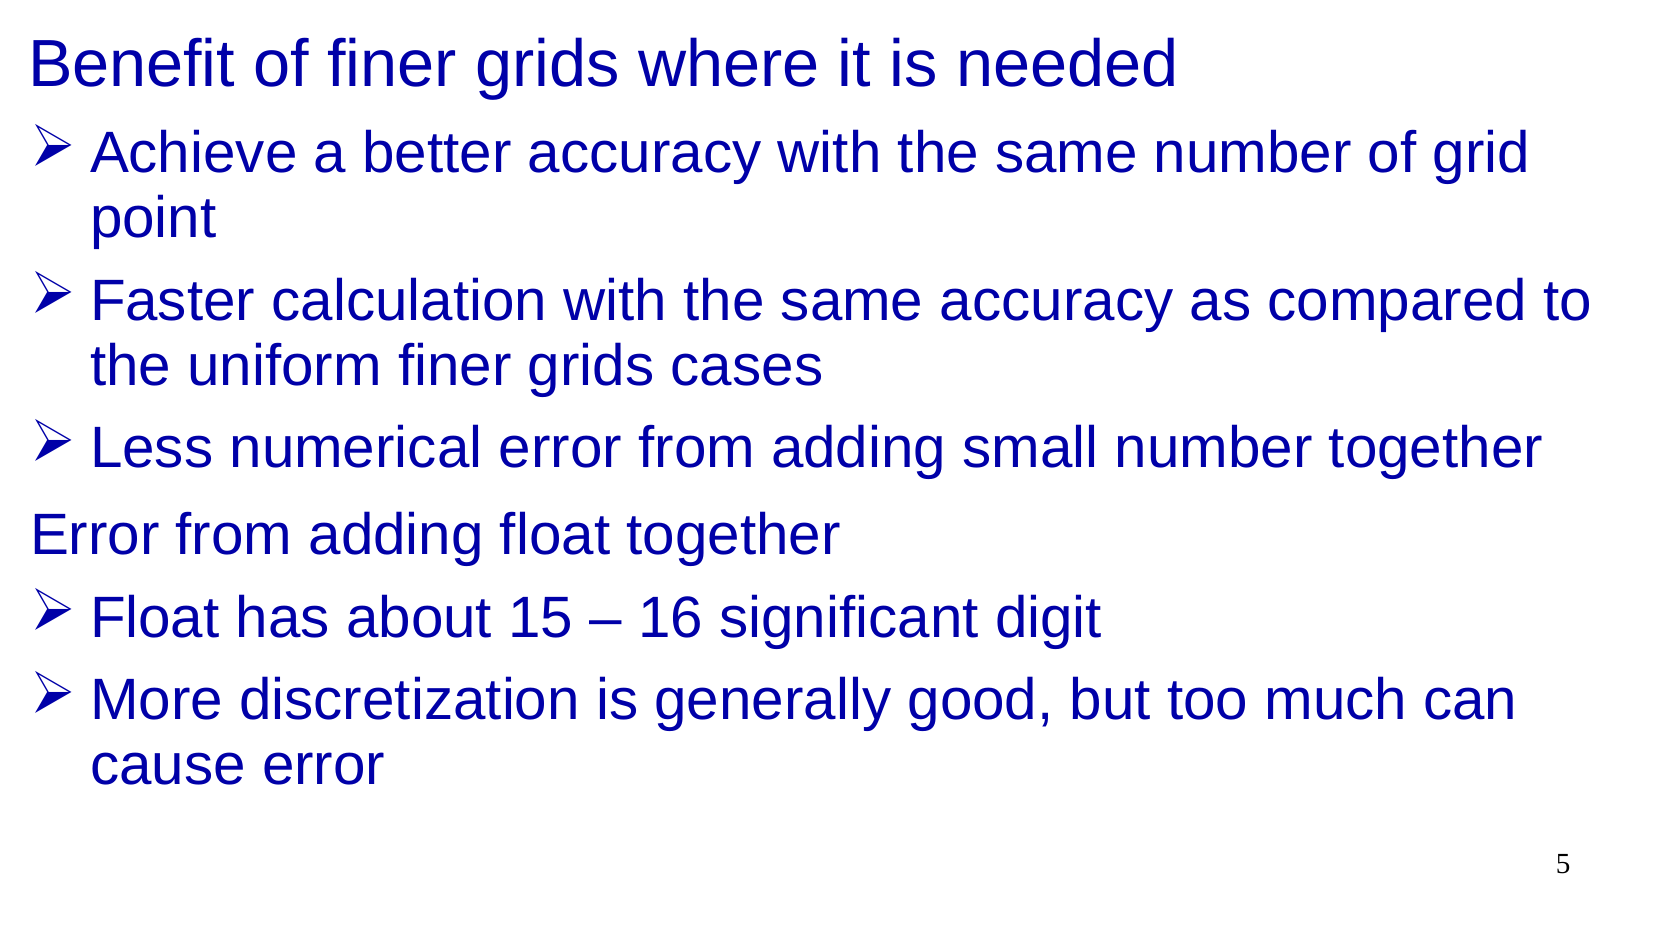

# Benefit of finer grids where it is needed
Achieve a better accuracy with the same number of grid point
Faster calculation with the same accuracy as compared to the uniform finer grids cases
Less numerical error from adding small number together
Error from adding float together
Float has about 15 – 16 significant digit
More discretization is generally good, but too much can cause error
5